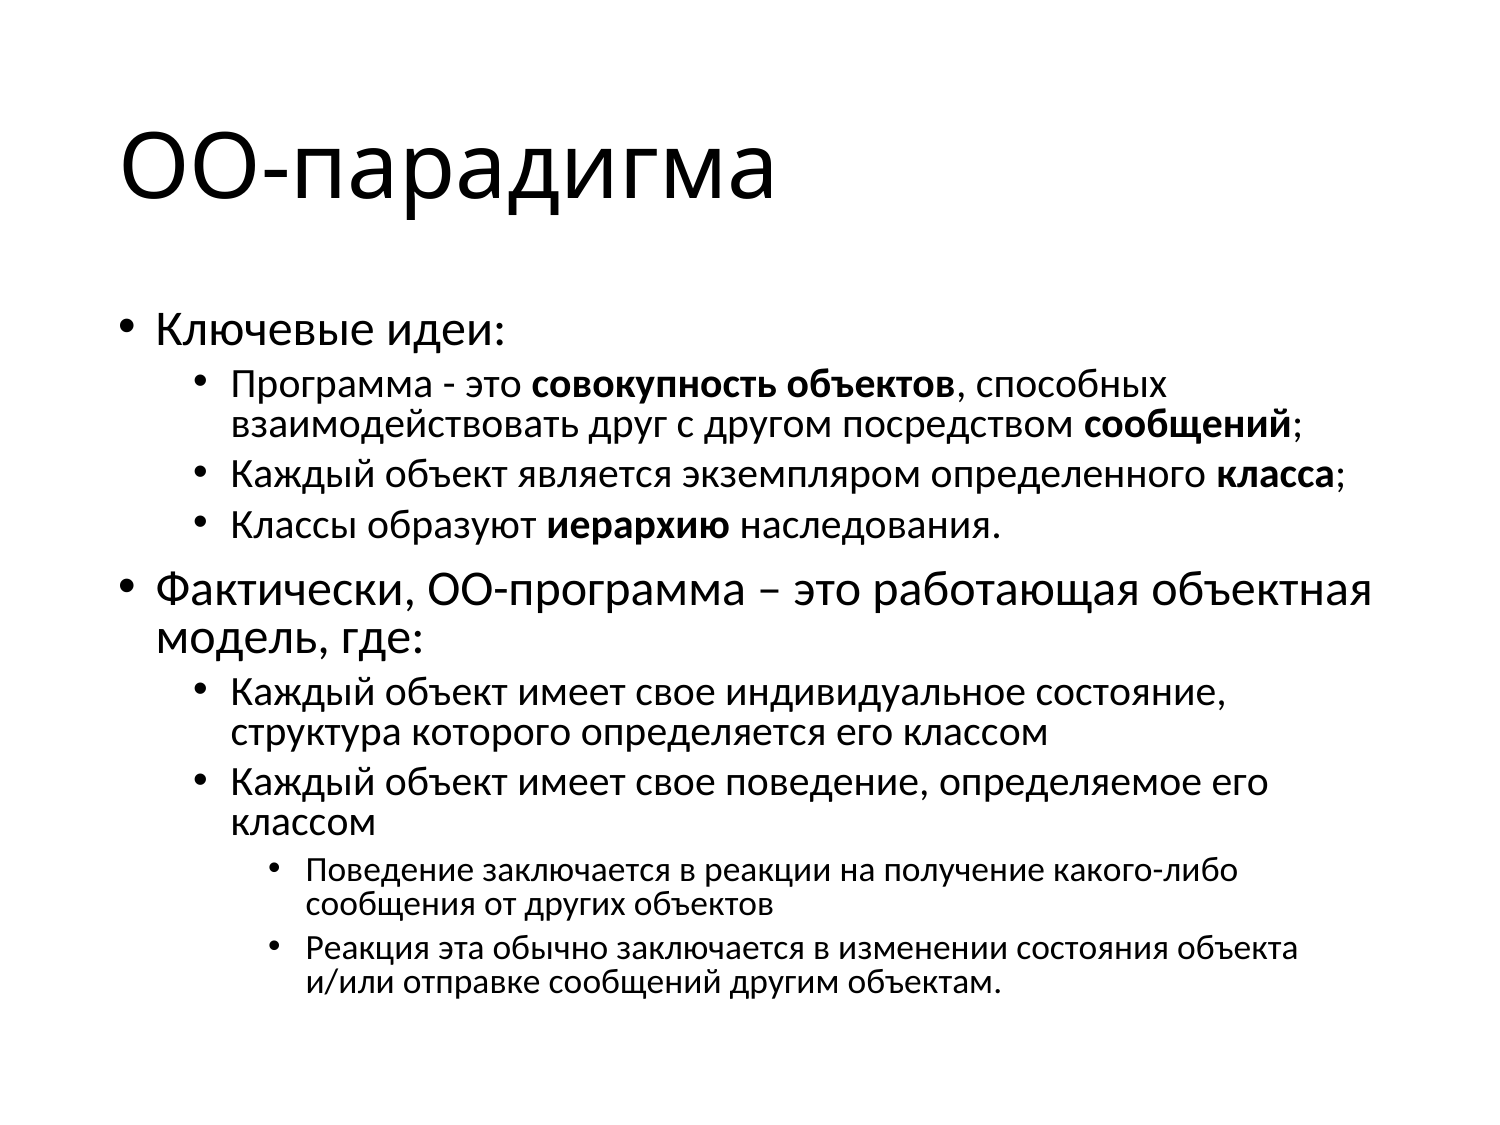

# ОО-парадигма
Ключевые идеи:
Программа - это совокупность объектов, способных взаимодействовать друг с другом посредством сообщений;
Каждый объект является экземпляром определенного класса;
Классы образуют иерархию наследования.
Фактически, ОО-программа – это работающая объектная модель, где:
Каждый объект имеет свое индивидуальное состояние, структура которого определяется его классом
Каждый объект имеет свое поведение, определяемое его классом
Поведение заключается в реакции на получение какого-либо сообщения от других объектов
Реакция эта обычно заключается в изменении состояния объекта и/или отправке сообщений другим объектам.